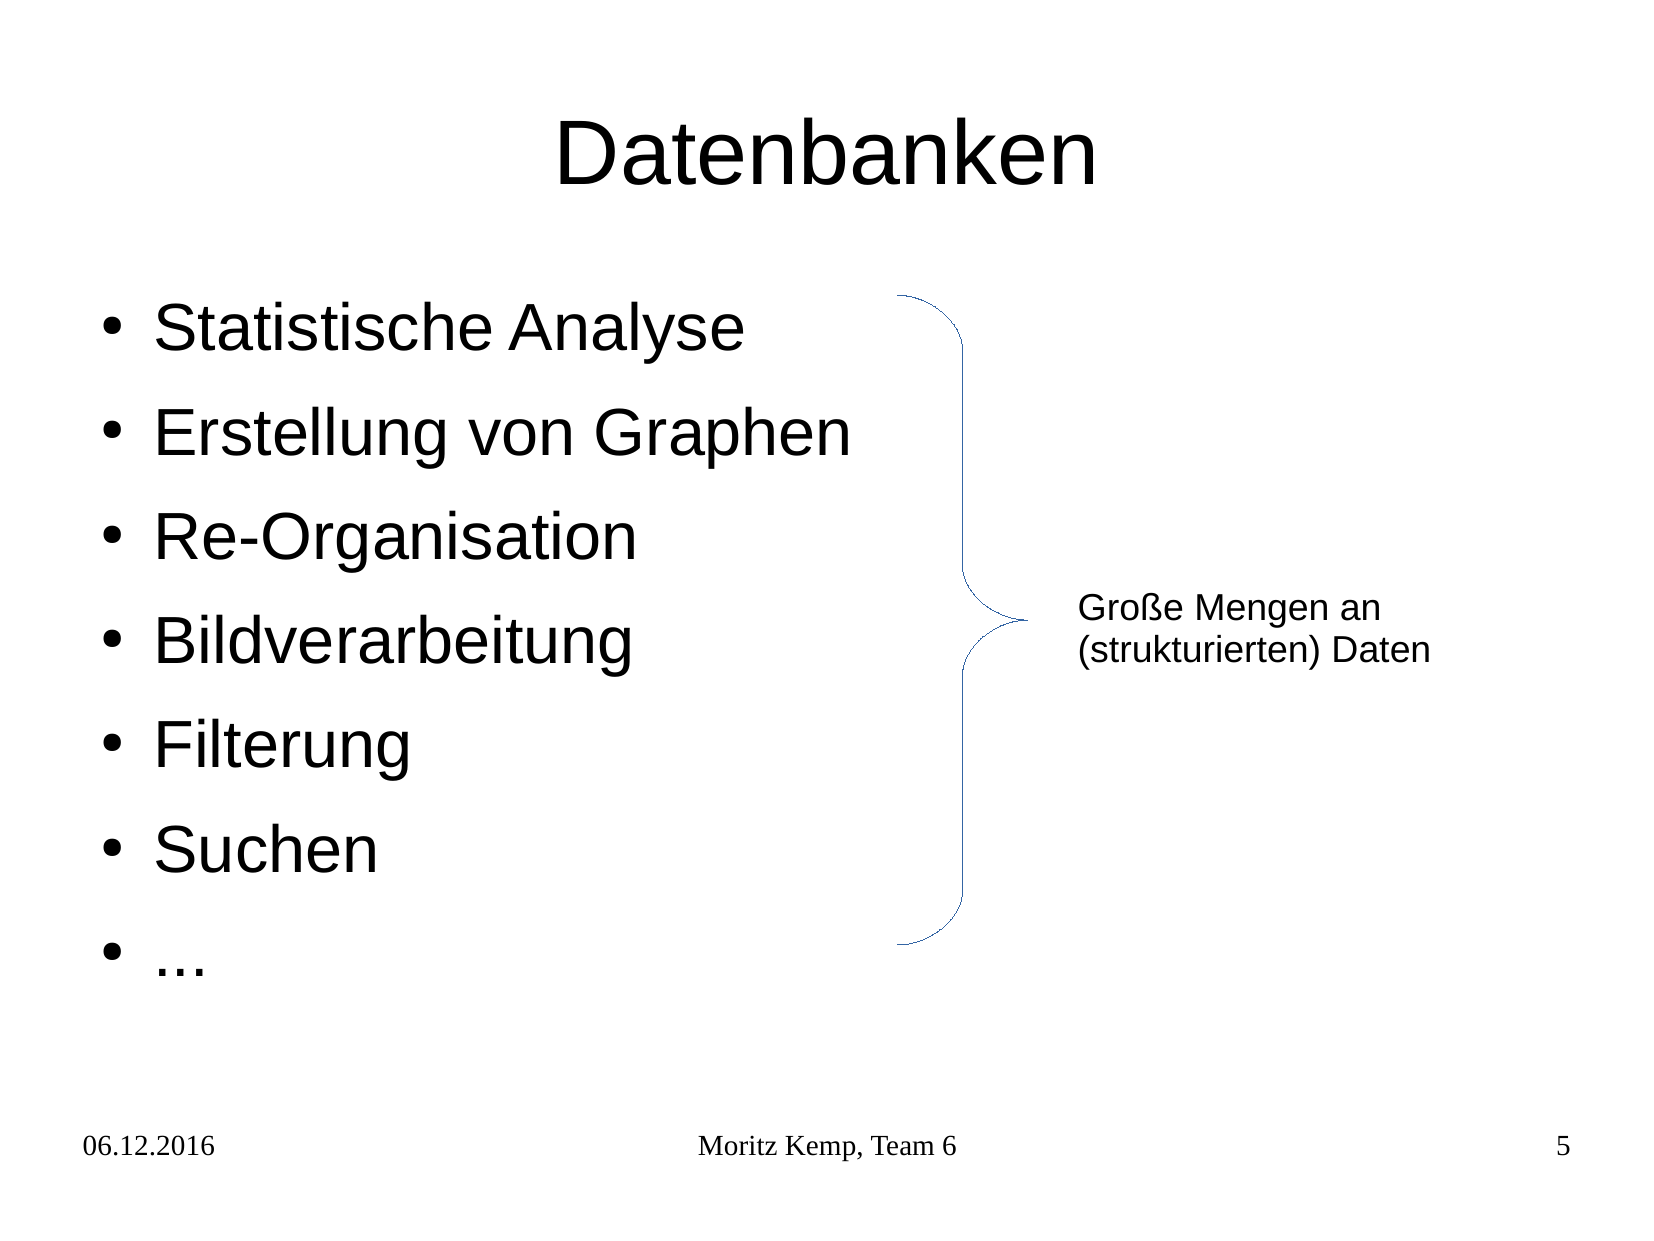

# Datenbanken
Statistische Analyse
Erstellung von Graphen
Re-Organisation
Bildverarbeitung
Filterung
Suchen
...
Große Mengen an (strukturierten) Daten
06.12.2016
Moritz Kemp, Team 6
5